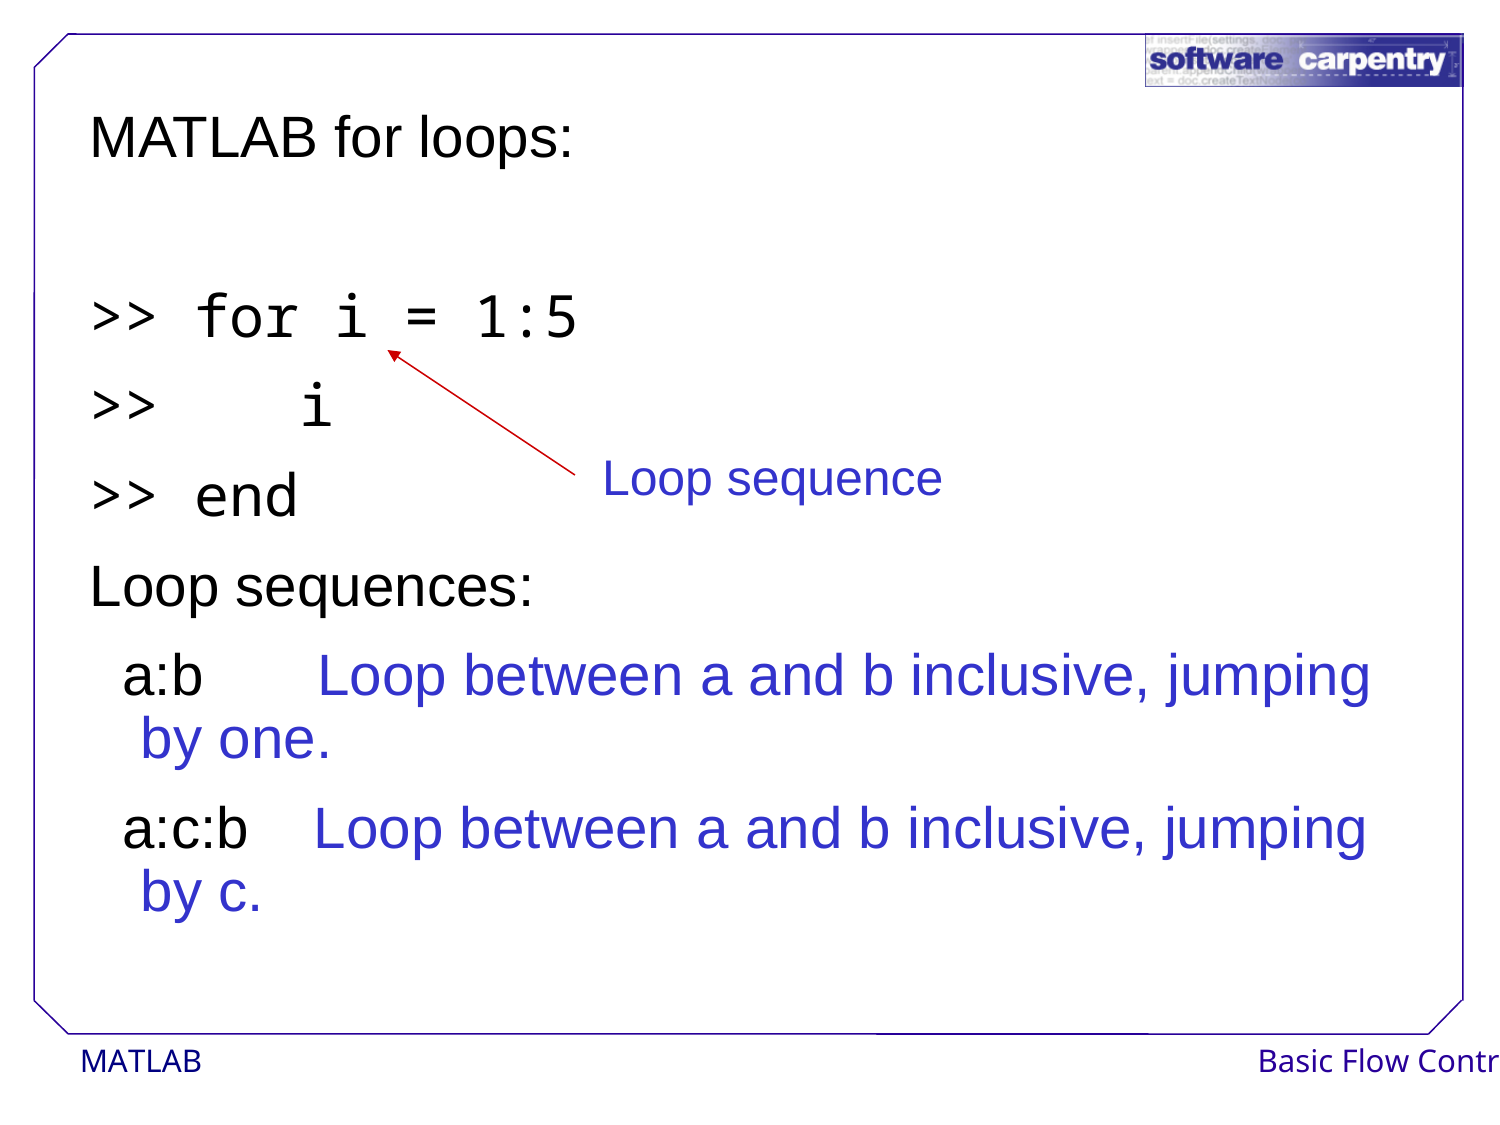

# MATLAB for loops:
>> for i = 1:5
>> i
>> end
Loop sequences:
 a:b Loop between a and b inclusive, jumping by one.
 a:c:b Loop between a and b inclusive, jumping by c.
Loop sequence